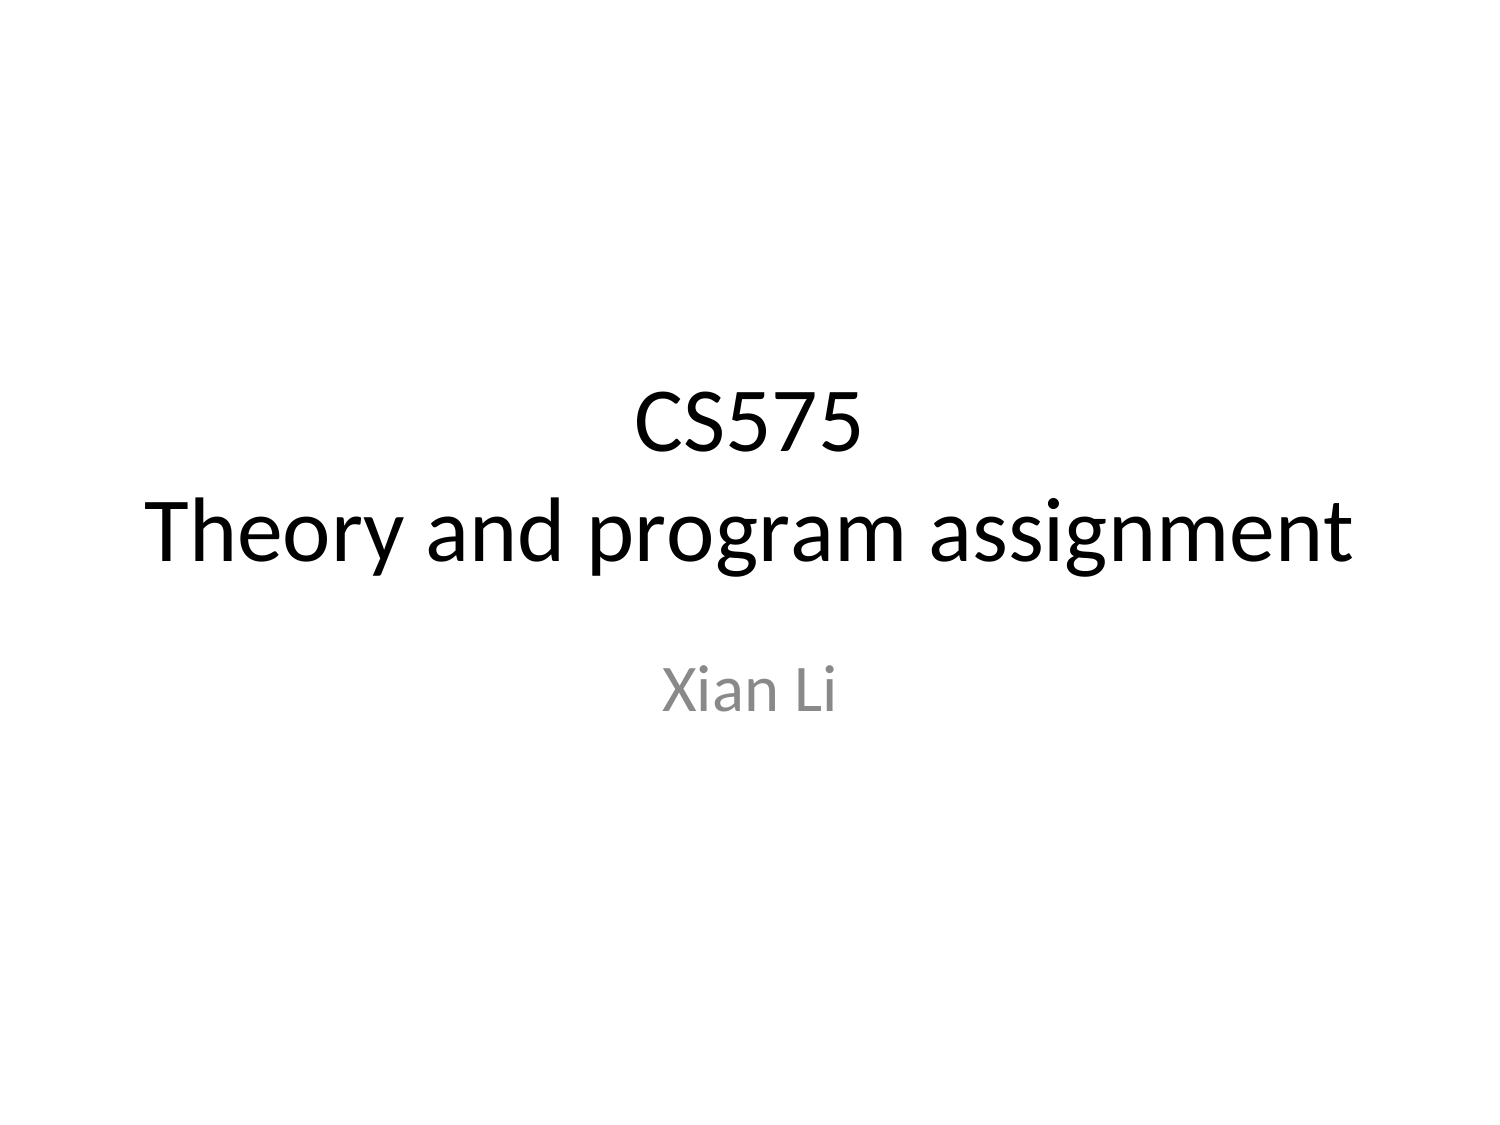

# CS575 Theory and program assignment
Xian Li